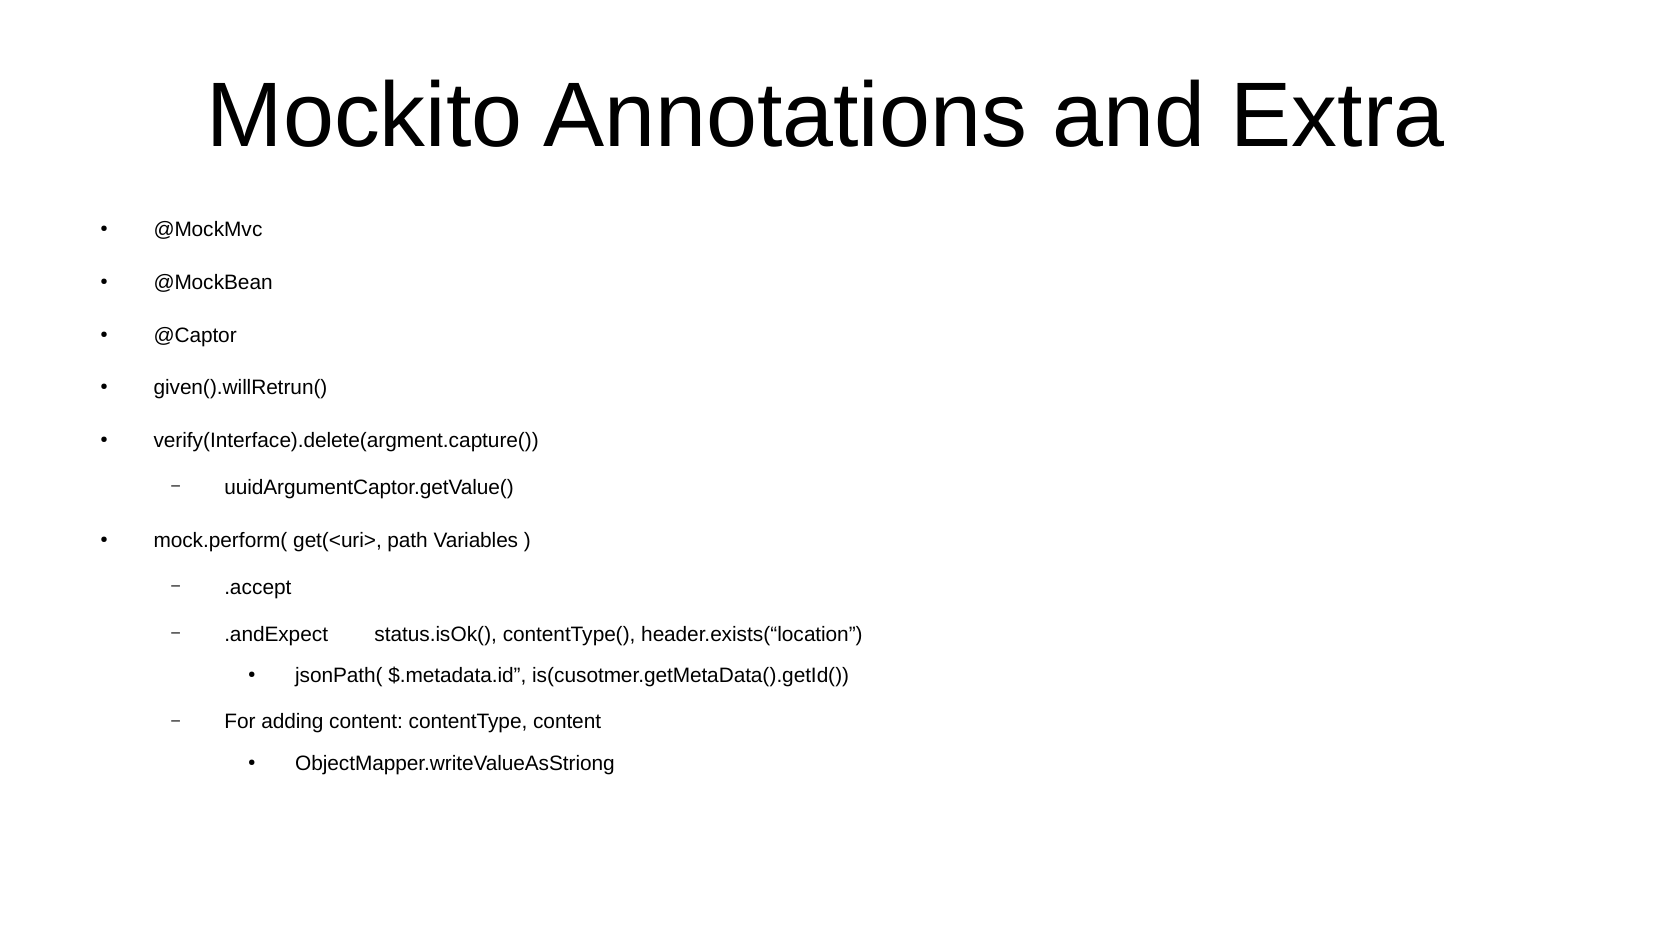

# Mockito Annotations and Extra
@MockMvc
@MockBean
@Captor
given().willRetrun()
verify(Interface).delete(argment.capture())
uuidArgumentCaptor.getValue()
mock.perform( get(<uri>, path Variables )
.accept
.andExpect 	status.isOk(), contentType(), header.exists(“location”)
jsonPath( $.metadata.id”, is(cusotmer.getMetaData().getId())
For adding content: contentType, content
ObjectMapper.writeValueAsStriong